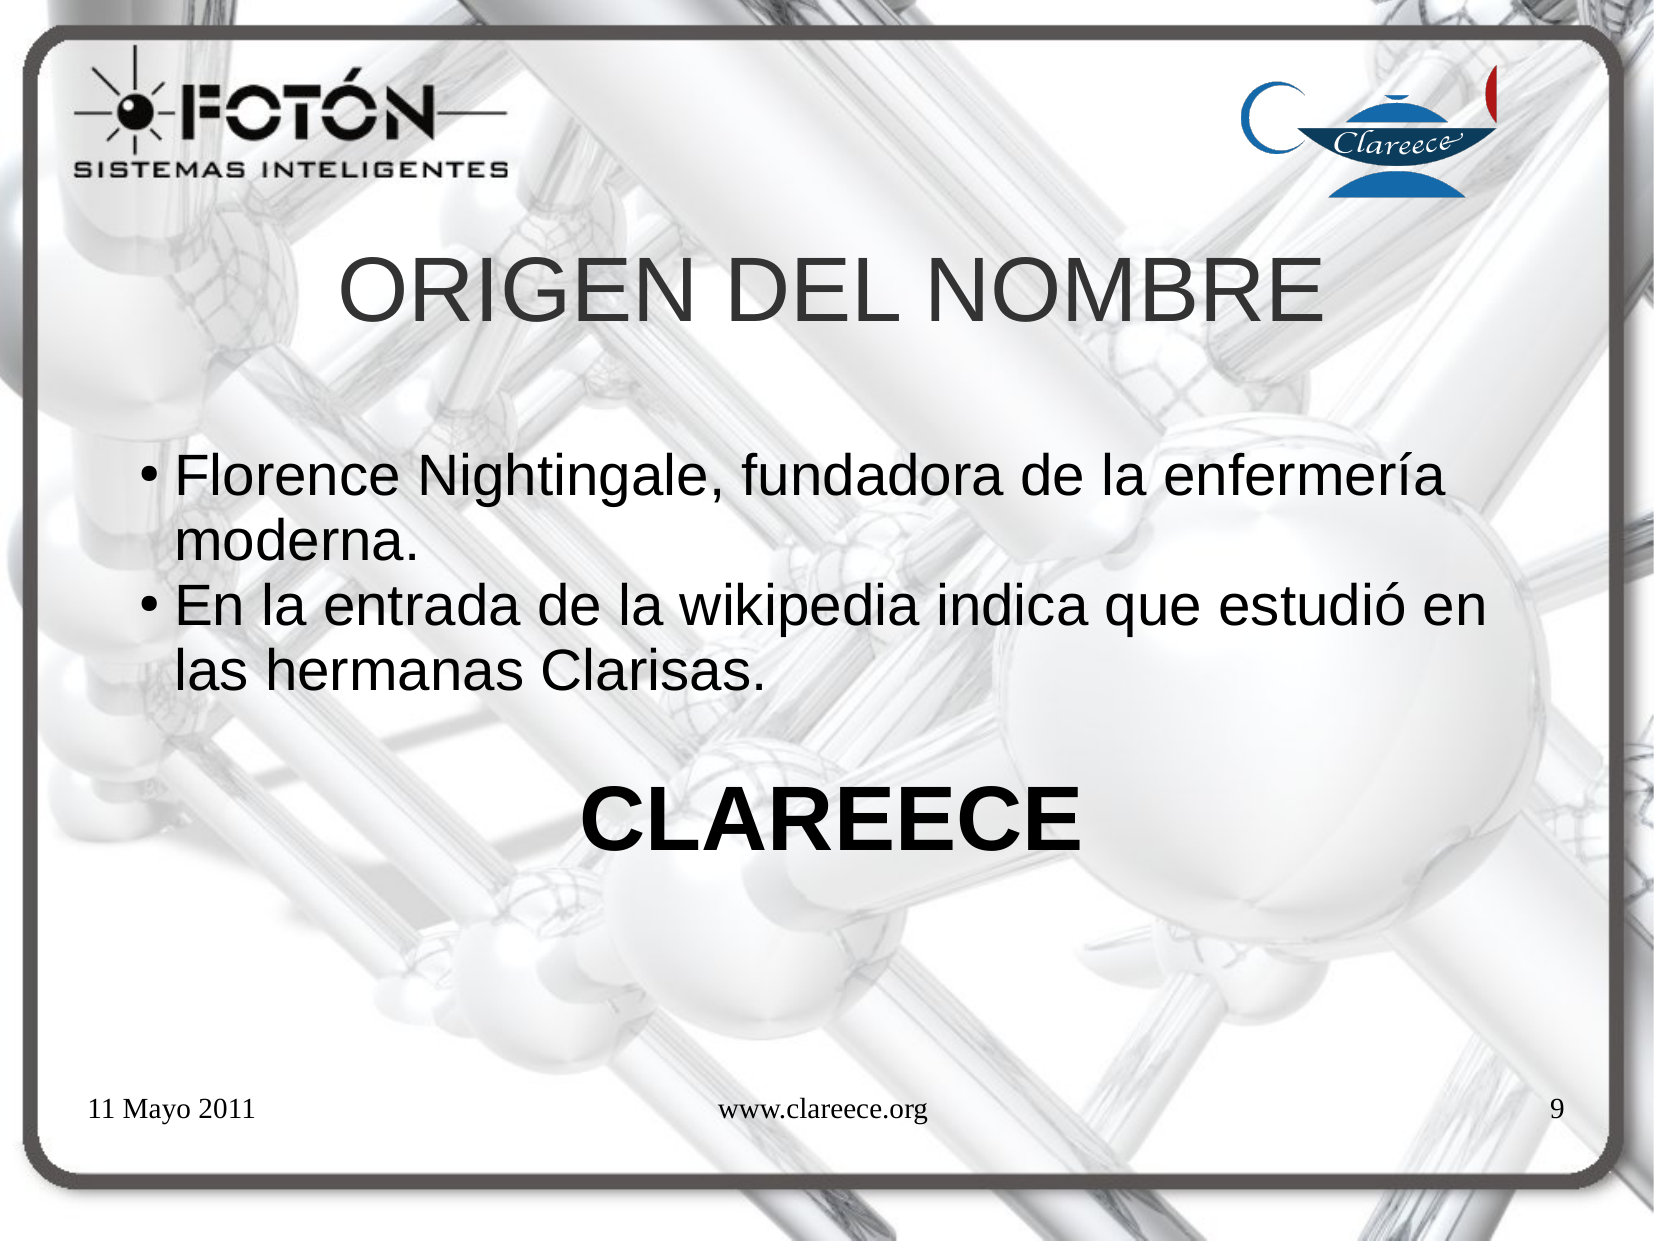

# ORIGEN DEL NOMBRE
Florence Nightingale, fundadora de la enfermería moderna.
En la entrada de la wikipedia indica que estudió en las hermanas Clarisas.
CLAREECE
11 Mayo 2011
www.clareece.org
9